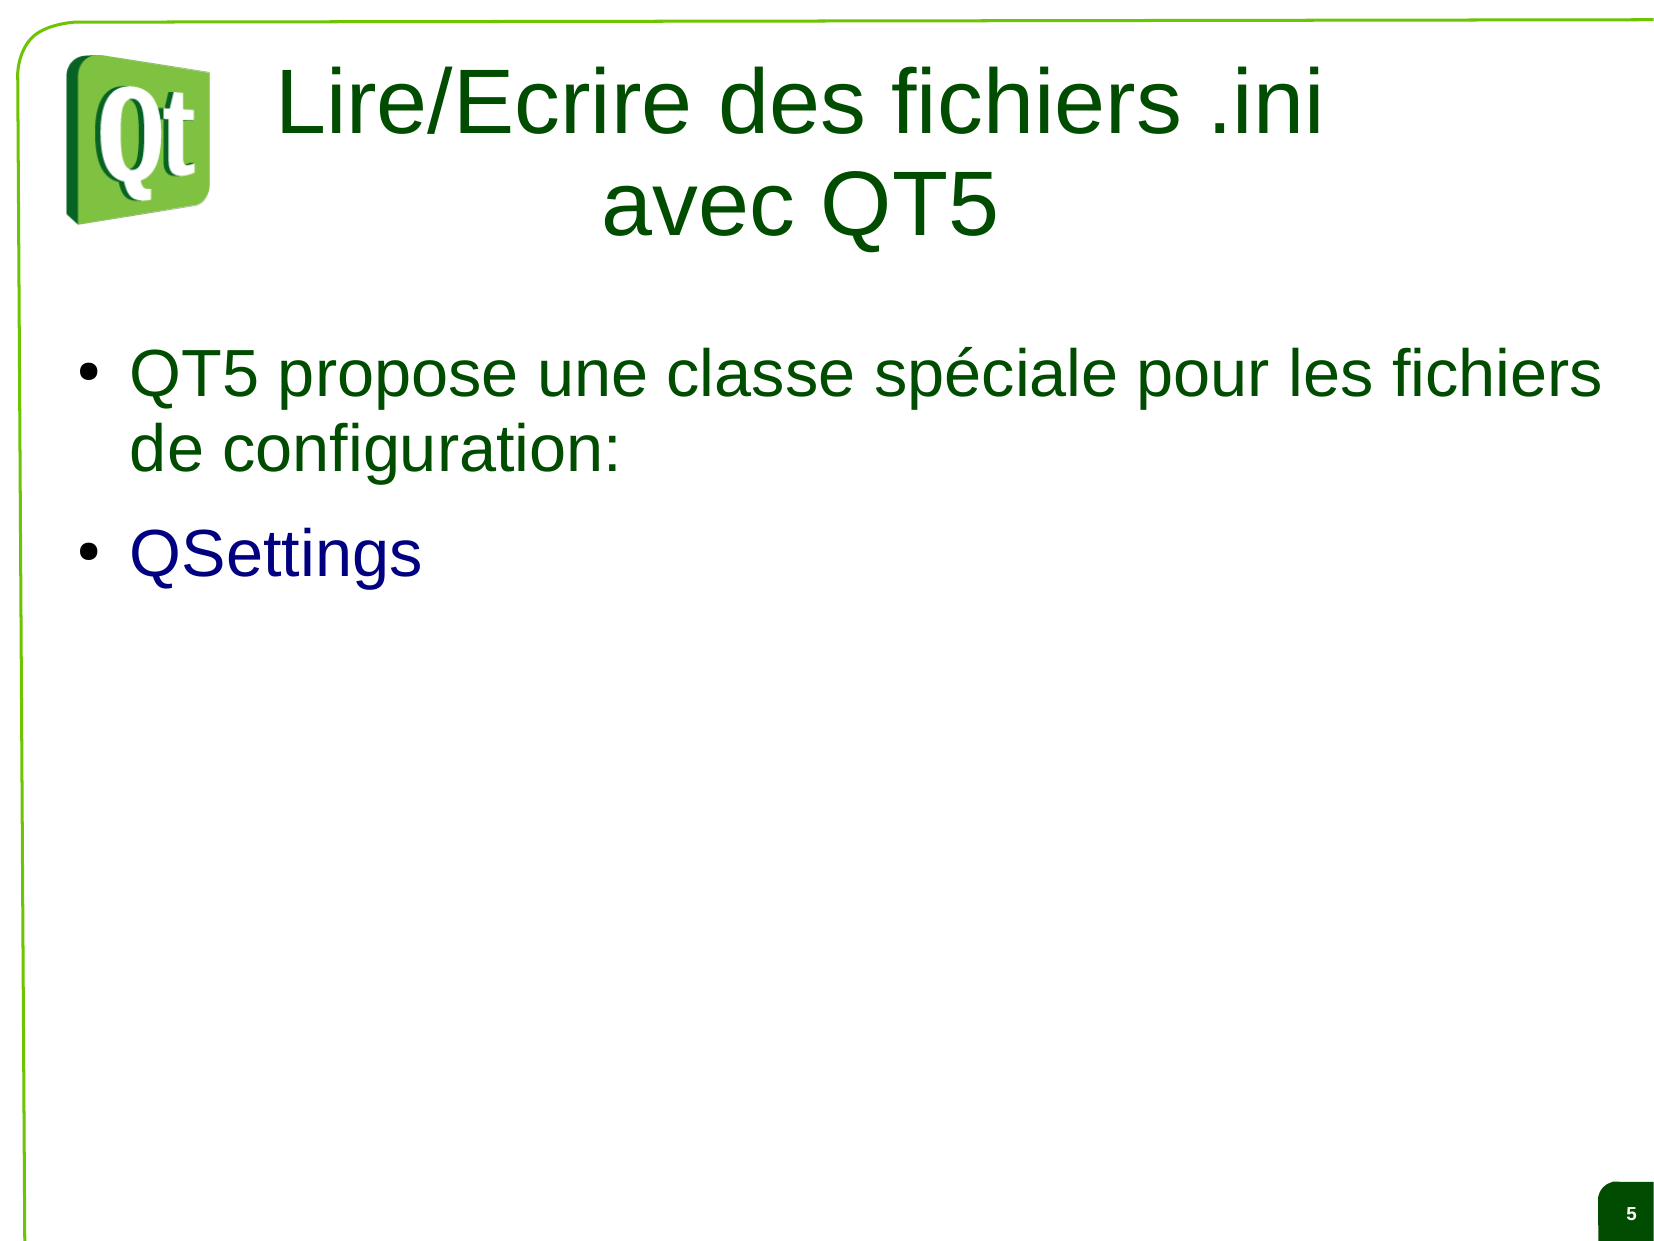

# Lire/Ecrire des fichiers .ini avec QT5
QT5 propose une classe spéciale pour les fichiers de configuration:
QSettings